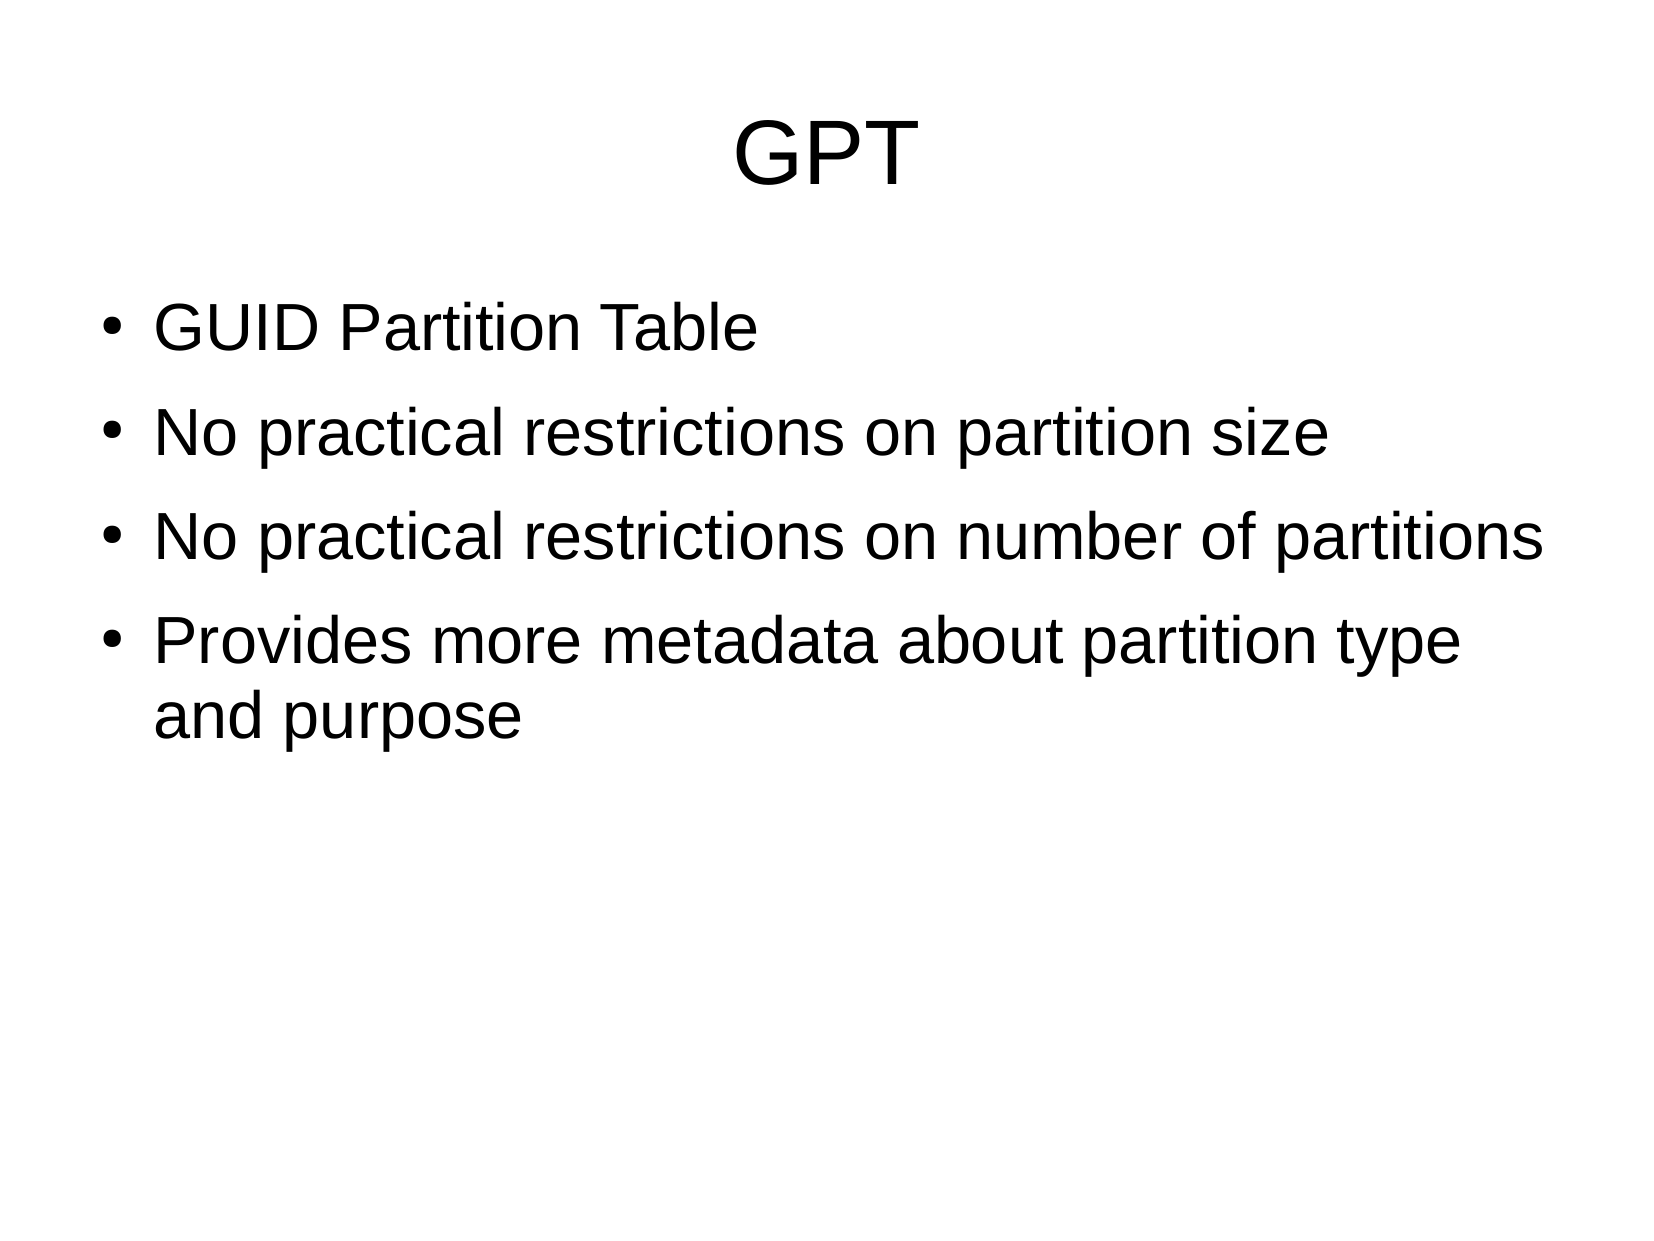

# GPT
GUID Partition Table
No practical restrictions on partition size
No practical restrictions on number of partitions
Provides more metadata about partition type and purpose